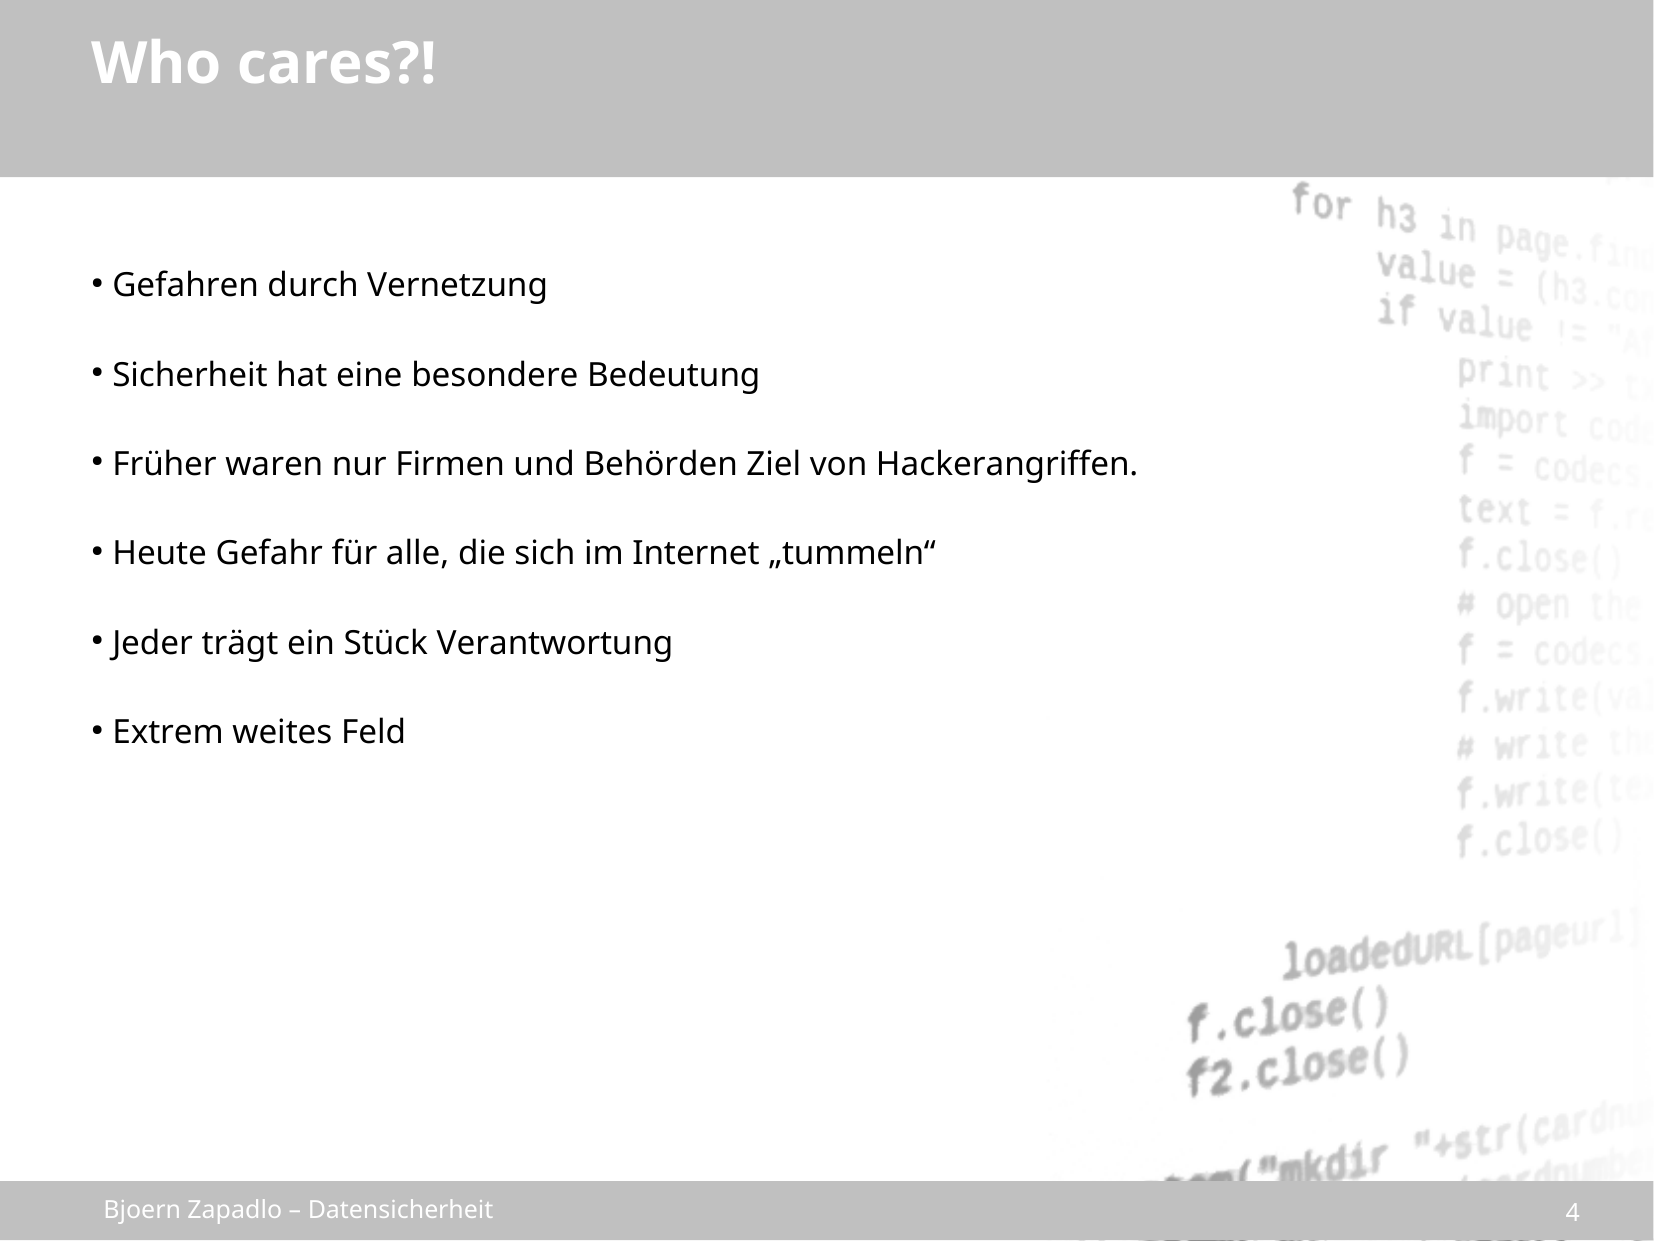

Who cares?!
 Gefahren durch Vernetzung
 Sicherheit hat eine besondere Bedeutung
 Früher waren nur Firmen und Behörden Ziel von Hackerangriffen.
 Heute Gefahr für alle, die sich im Internet „tummeln“
 Jeder trägt ein Stück Verantwortung
 Extrem weites Feld